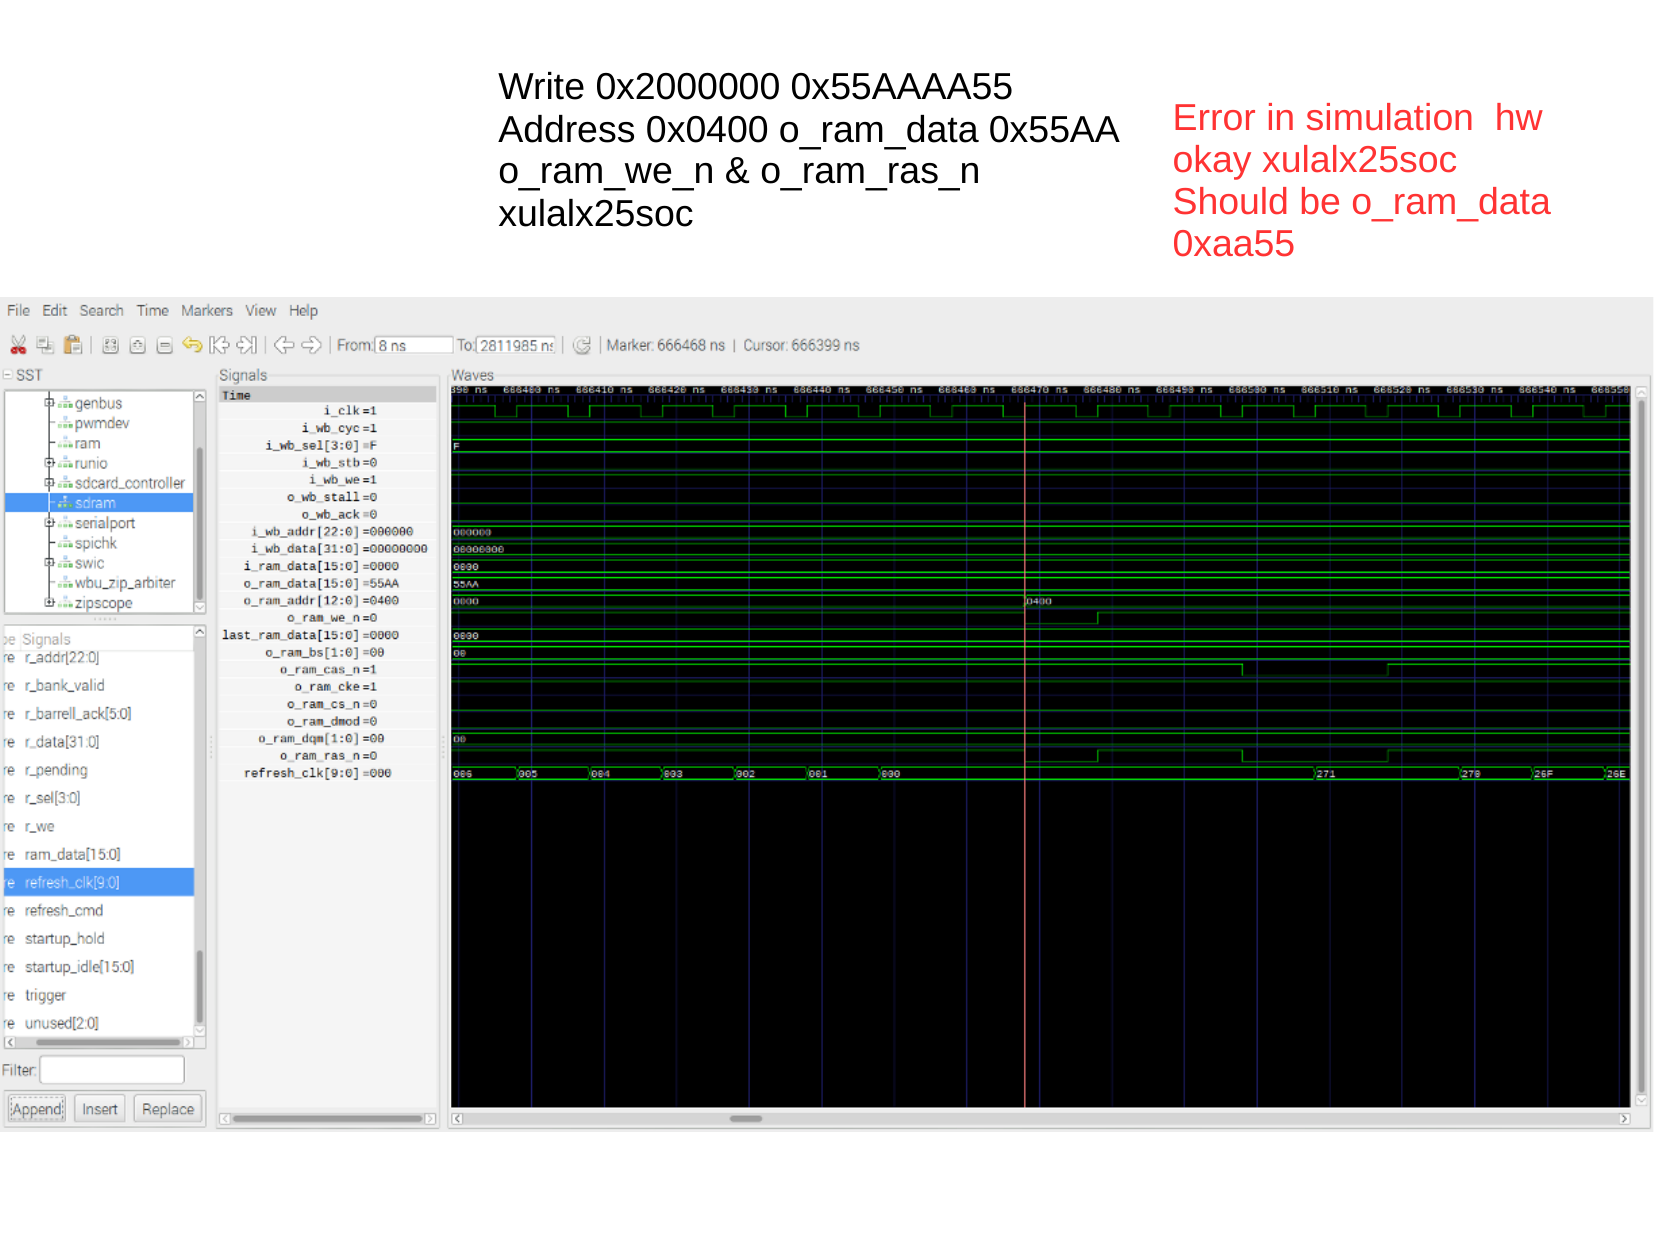

Write 0x2000000 0x55AAAA55
Address 0x0400 o_ram_data 0x55AA
o_ram_we_n & o_ram_ras_n
xulalx25soc
Error in simulation hw okay xulalx25soc
Should be o_ram_data 0xaa55